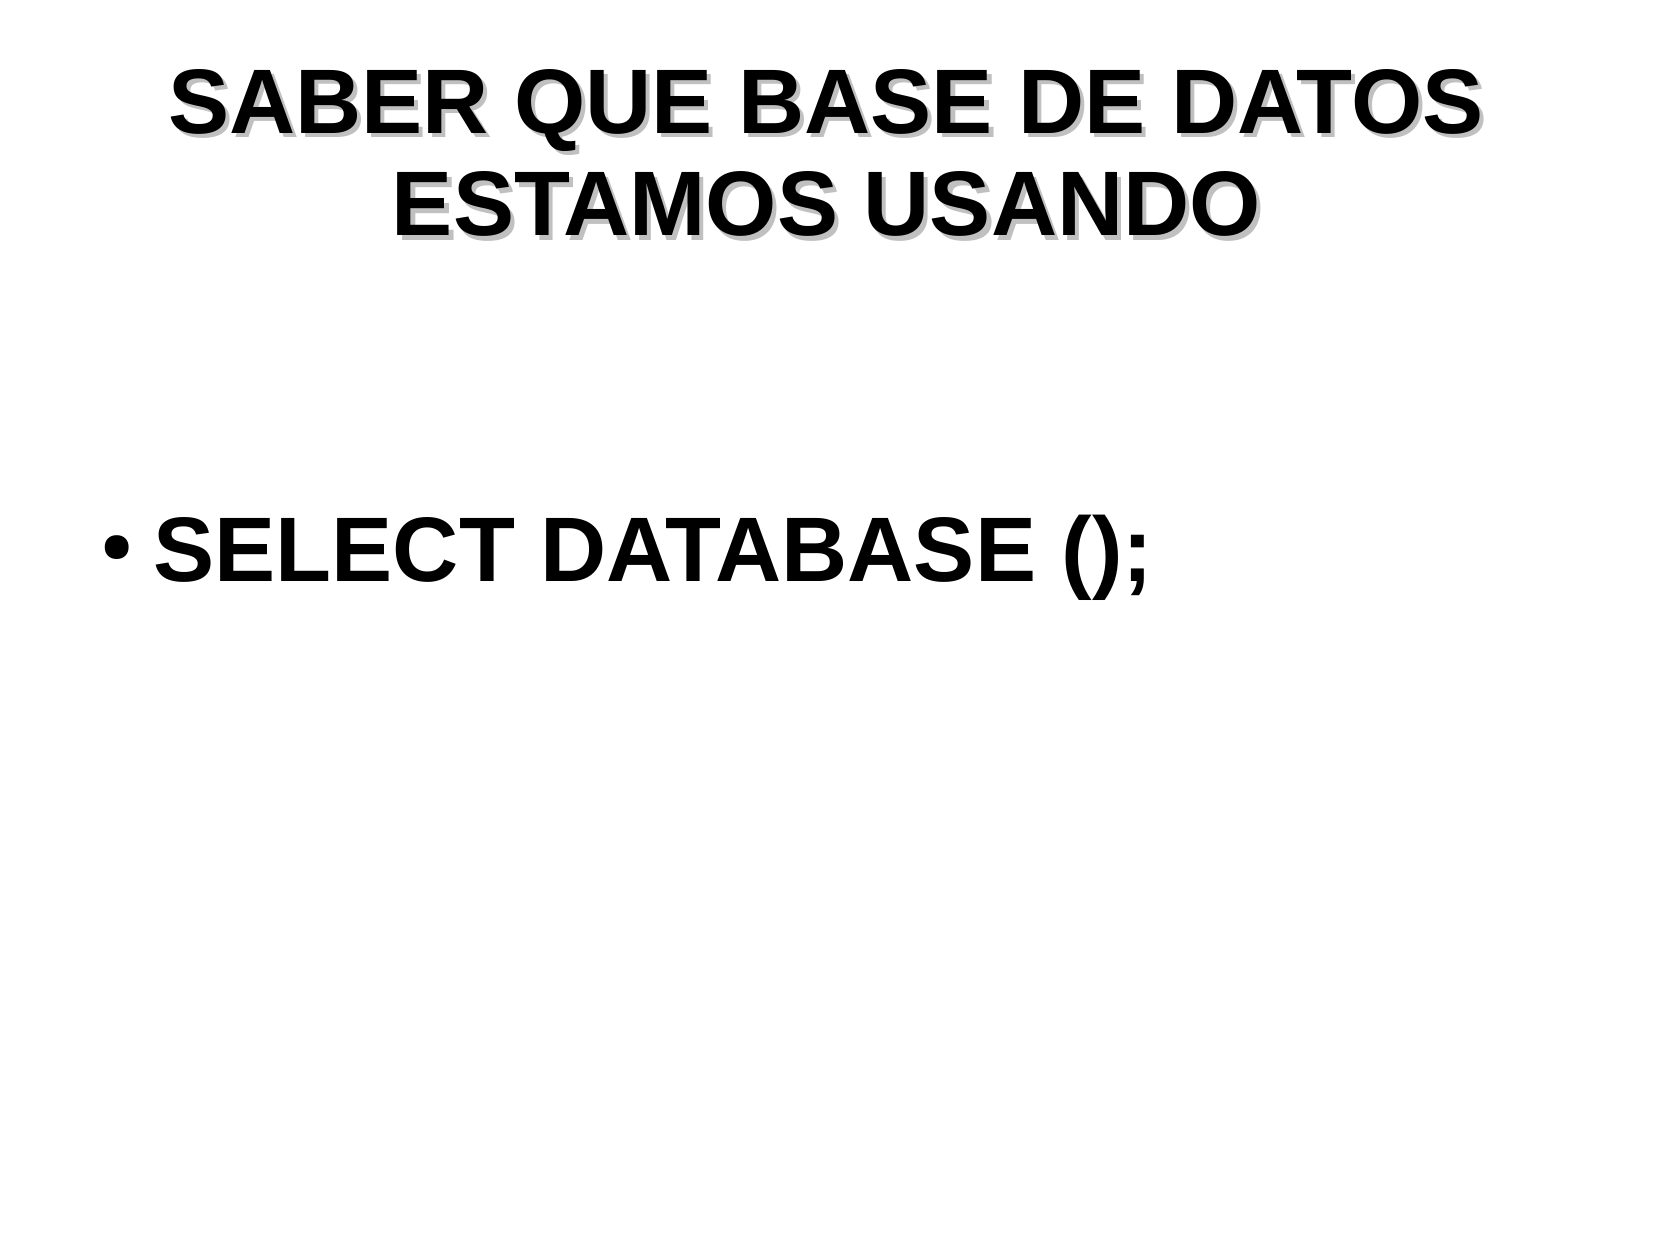

# SABER QUE BASE DE DATOS ESTAMOS USANDO
SELECT DATABASE ();